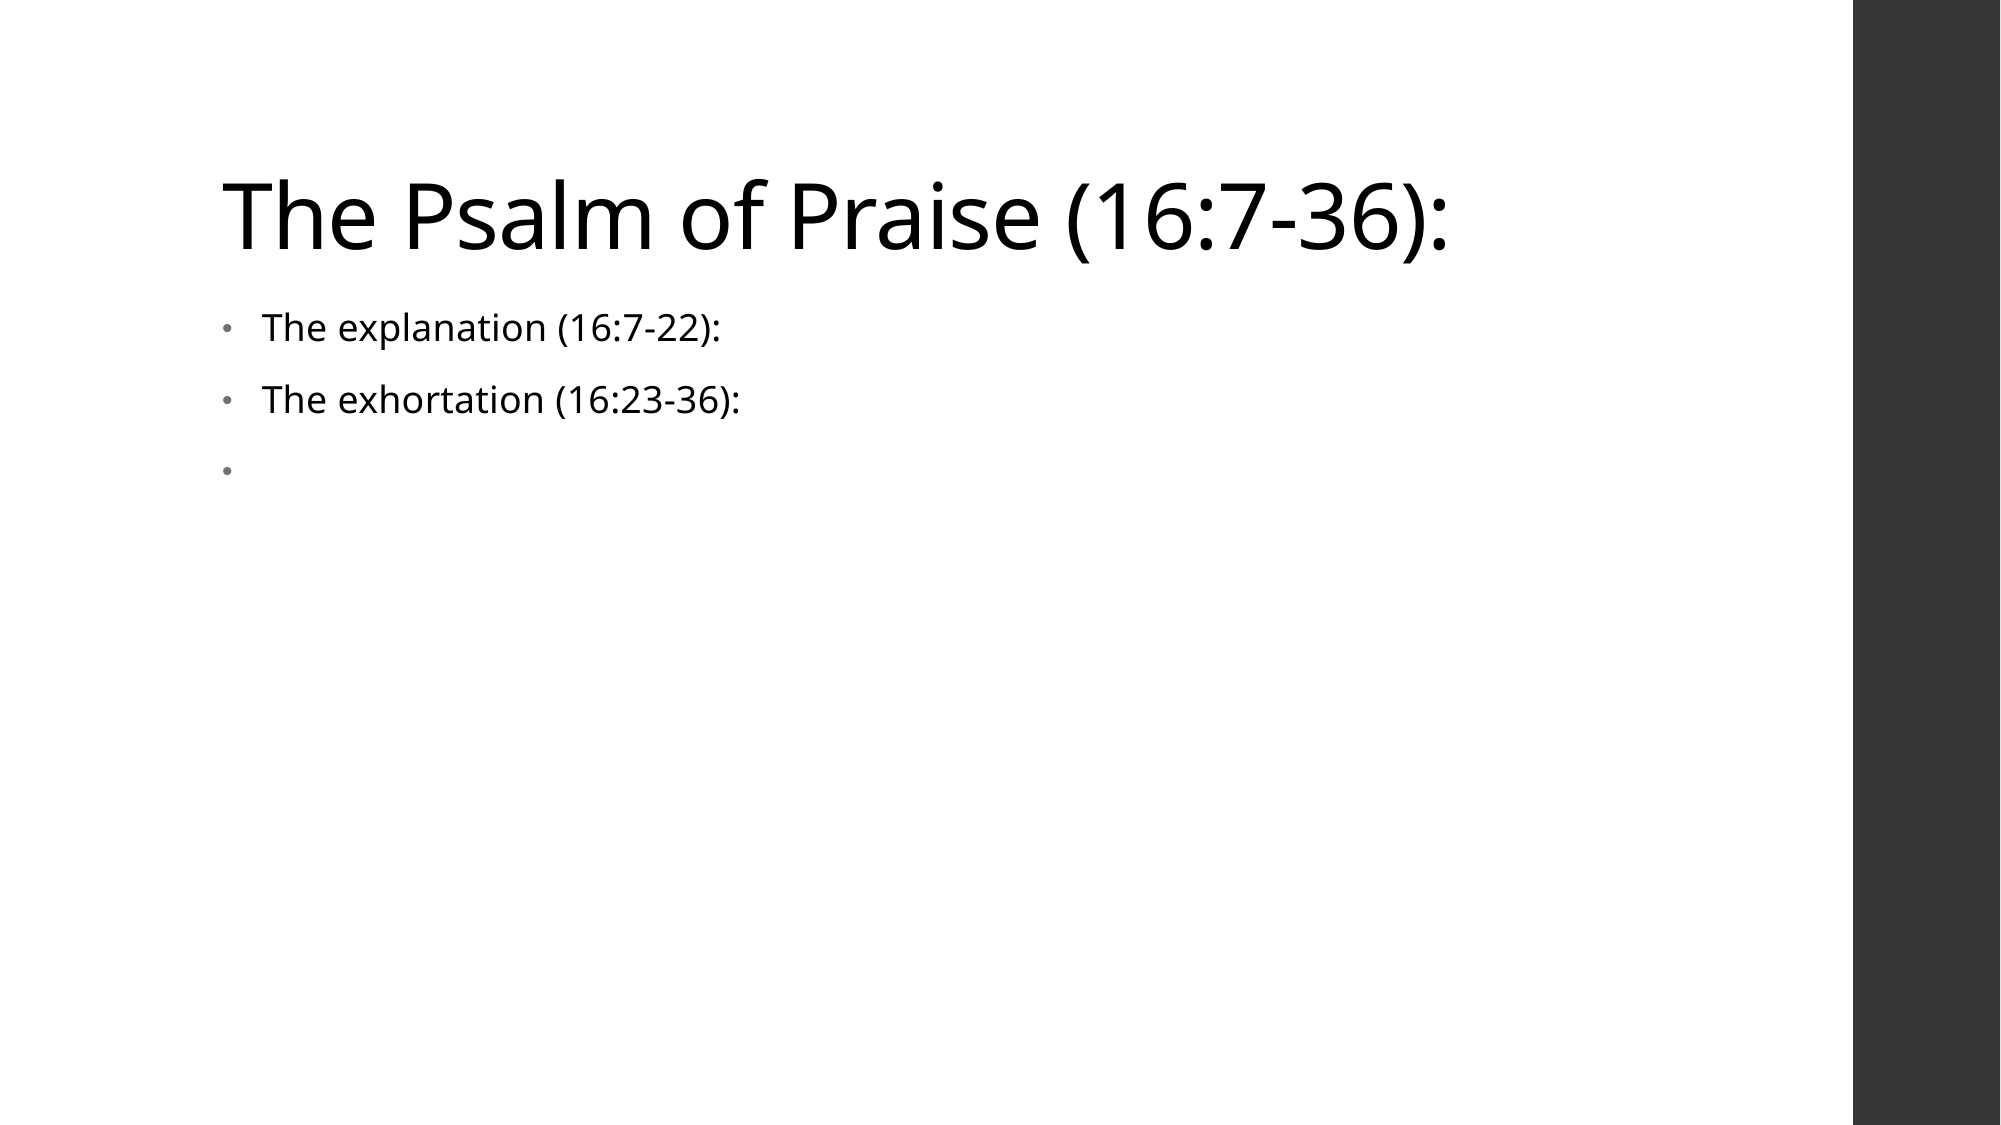

# The Psalm of Praise (16:7-36):
 The explanation (16:7-22):
 The exhortation (16:23-36):